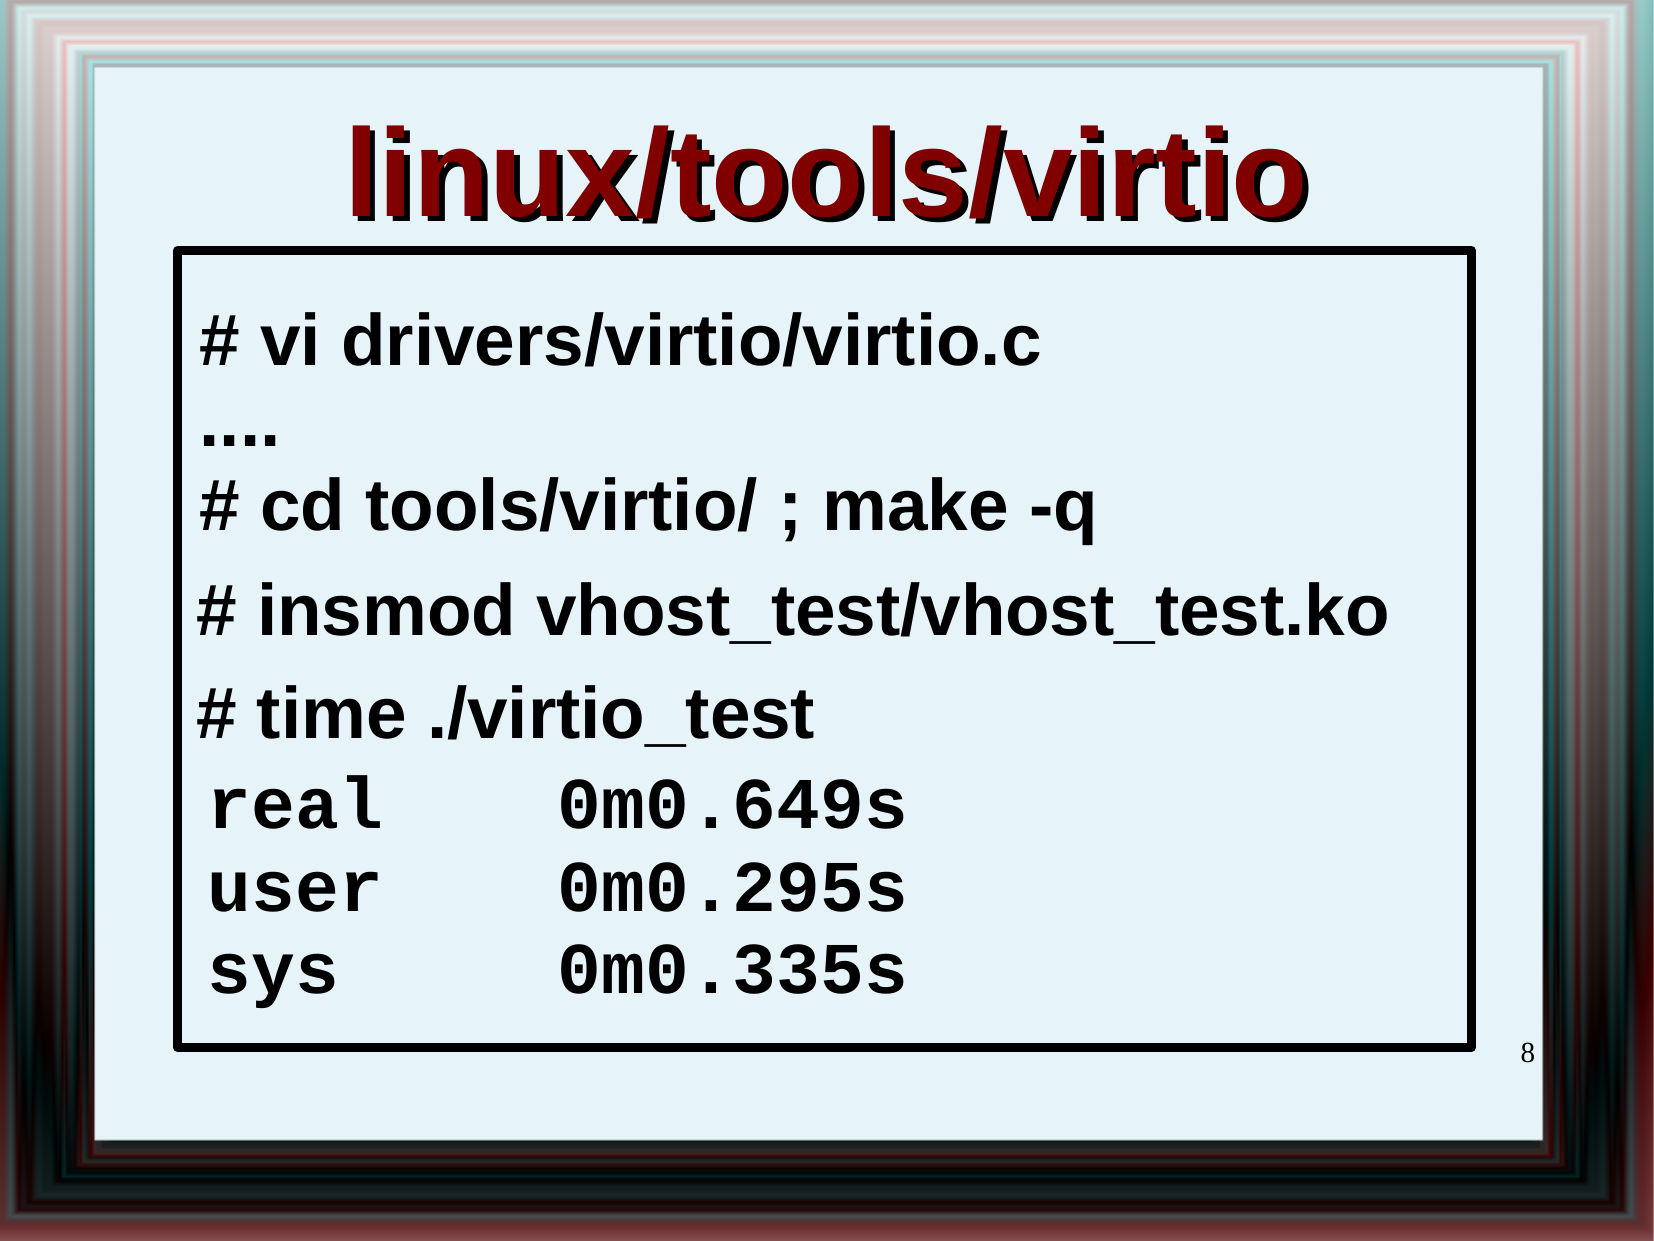

# linux/tools/virtio
# vi drivers/virtio/virtio.c
....
# cd tools/virtio/ ; make -q
# insmod vhost_test/vhost_test.ko
# time ./virtio_test
real 0m0.649s
user 0m0.295s
sys 0m0.335s
8